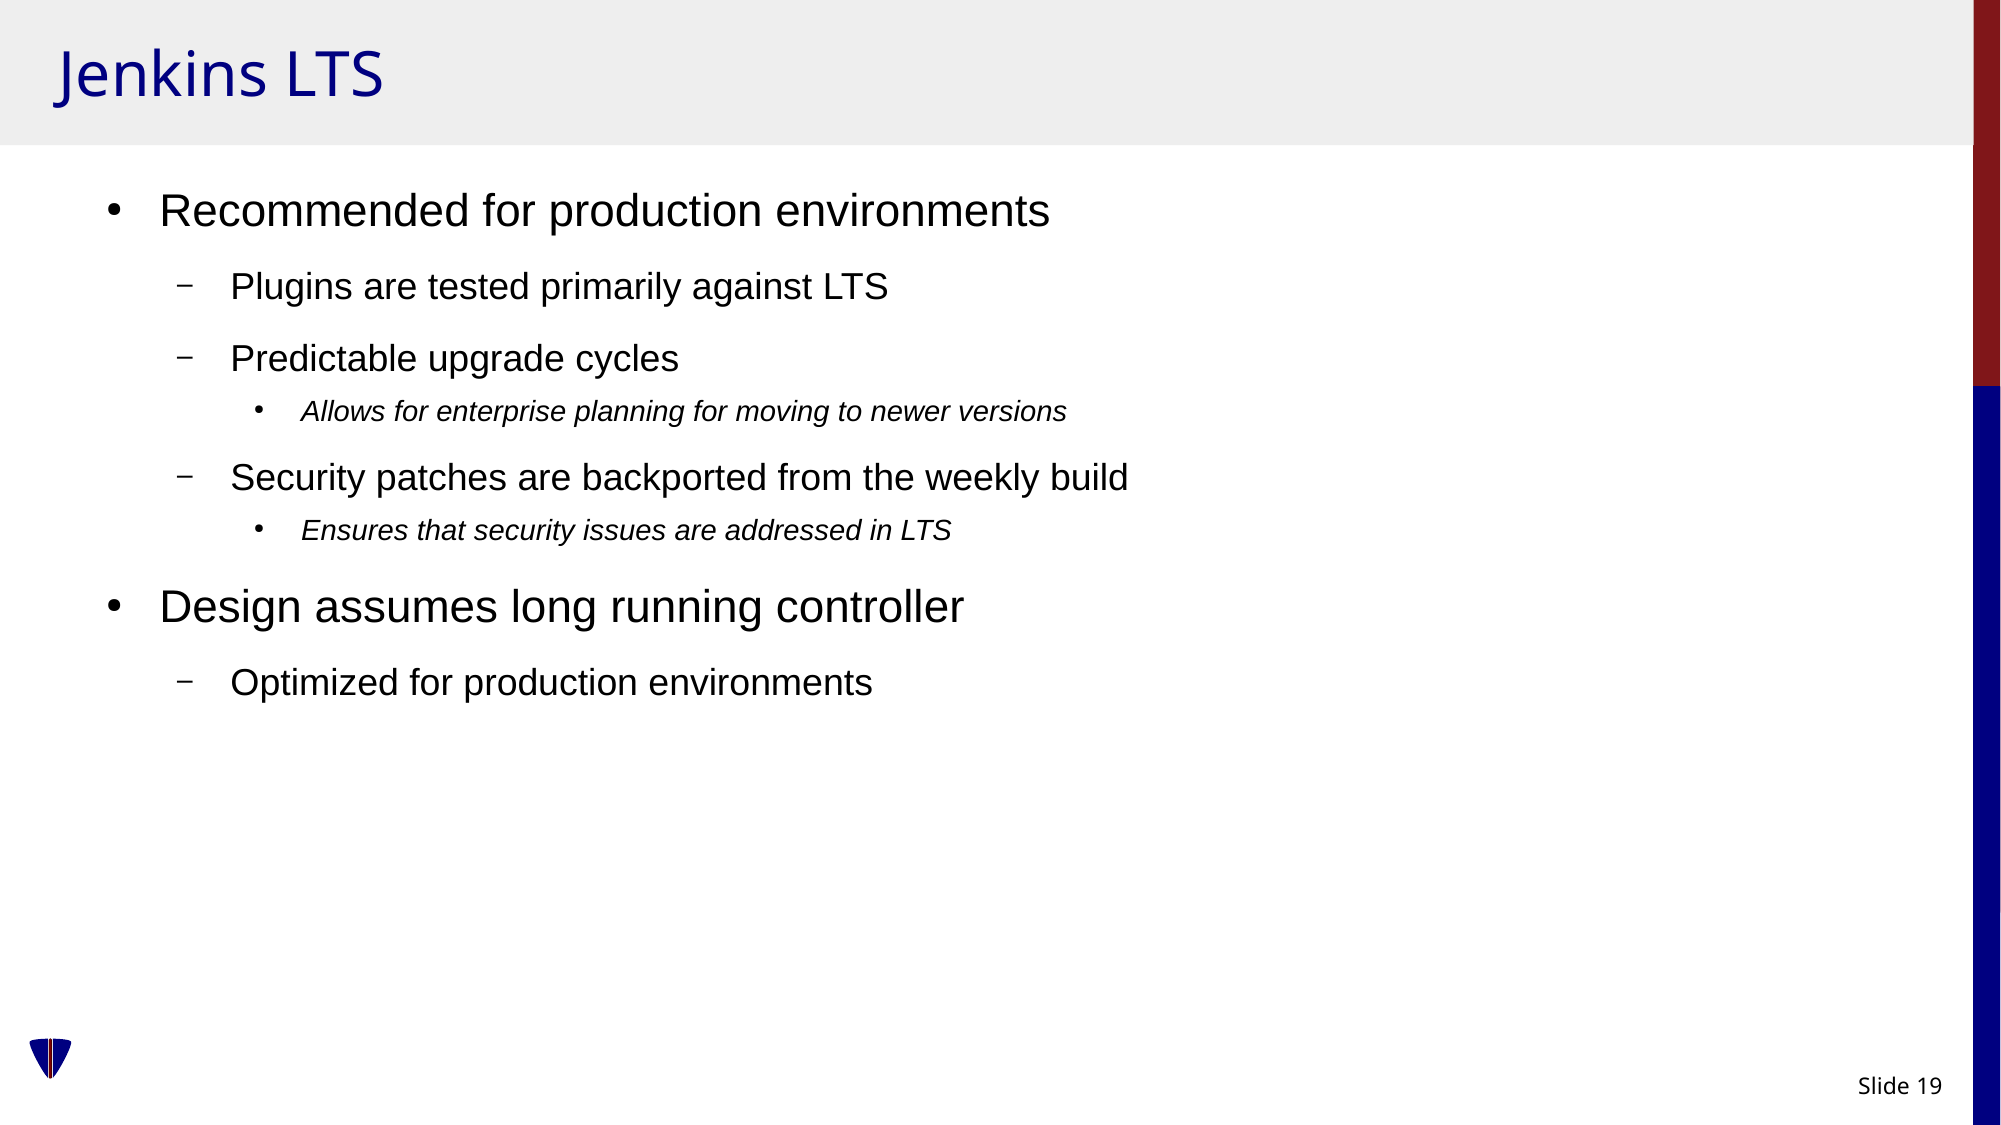

# Jenkins LTS
Recommended for production environments
Plugins are tested primarily against LTS
Predictable upgrade cycles
Allows for enterprise planning for moving to newer versions
Security patches are backported from the weekly build
Ensures that security issues are addressed in LTS
Design assumes long running controller
Optimized for production environments